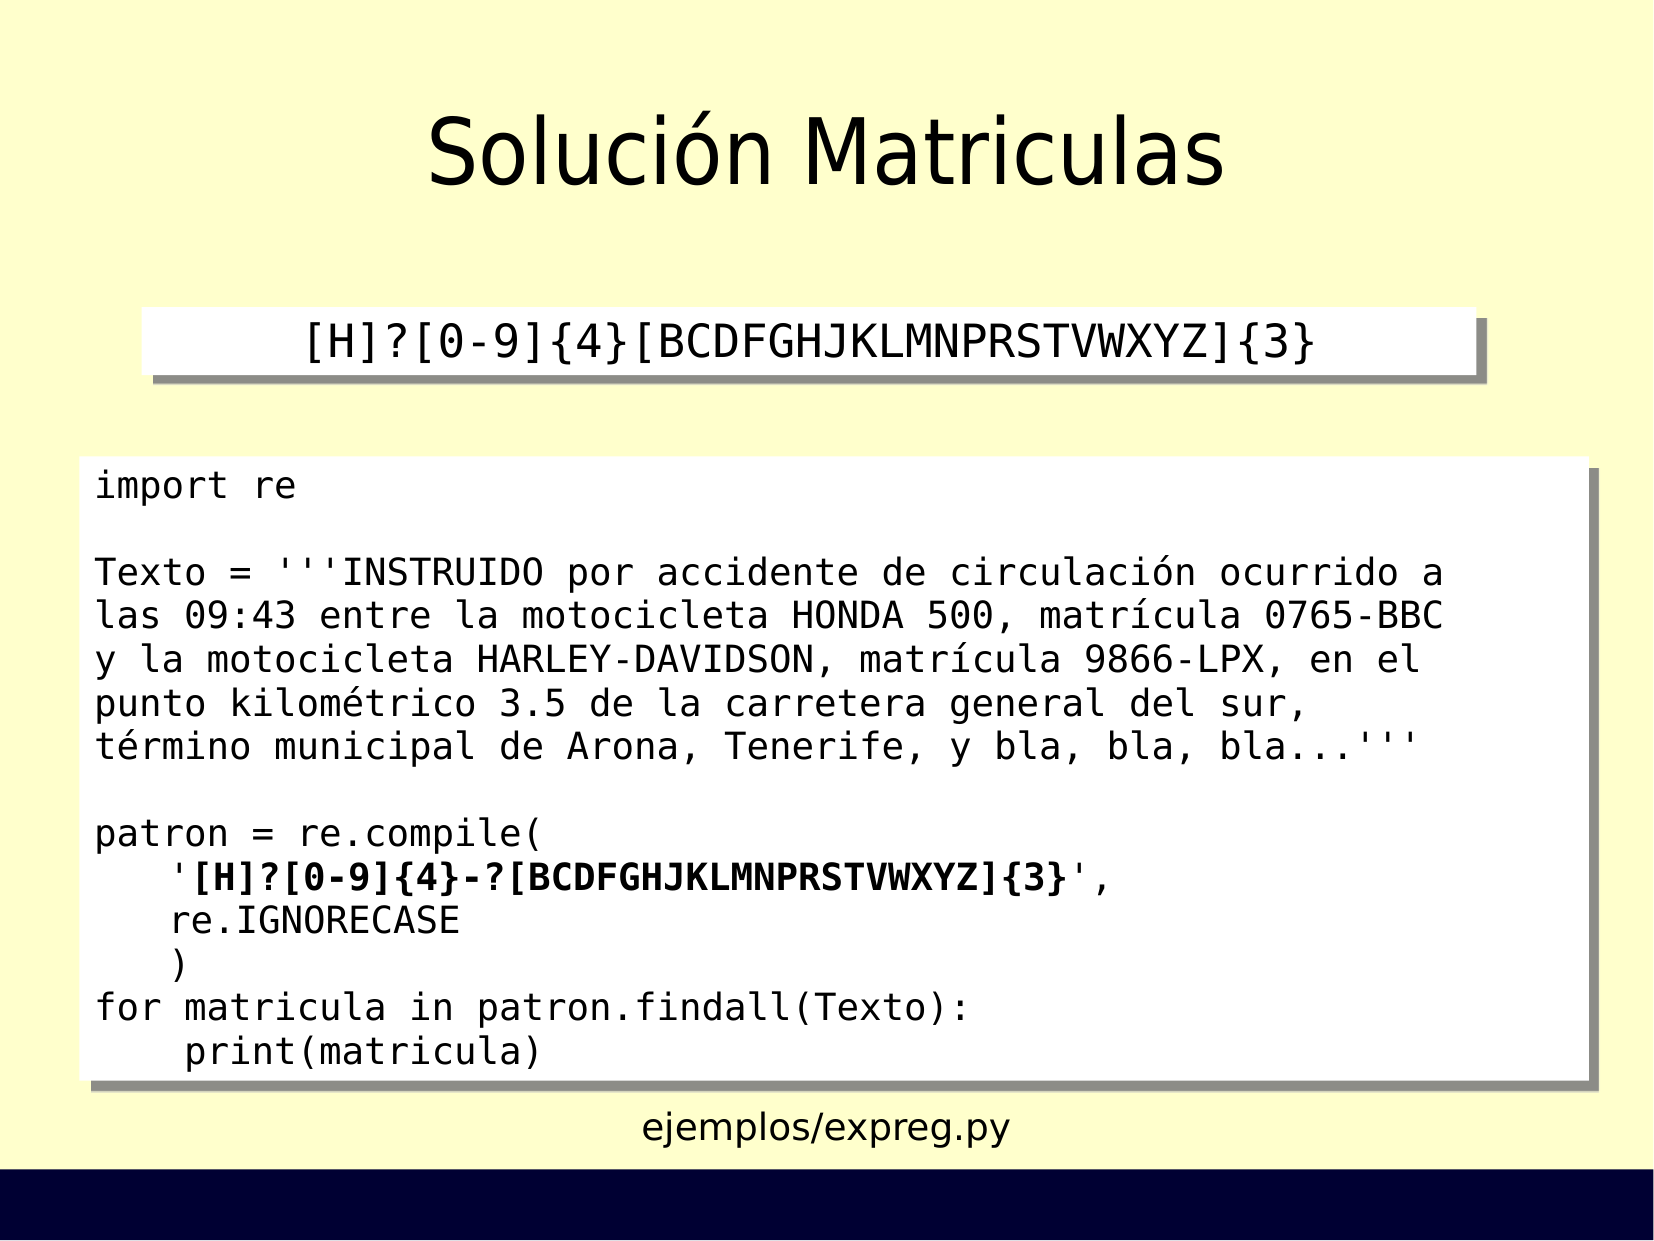

# Solución Matriculas
[H]?[0-9]{4}[BCDFGHJKLMNPRSTVWXYZ]{3}
import re
Texto = '''INSTRUIDO por accidente de circulación ocurrido a
las 09:43 entre la motocicleta HONDA 500, matrícula 0765-BBC
y la motocicleta HARLEY-DAVIDSON, matrícula 9866-LPX, en el
punto kilométrico 3.5 de la carretera general del sur,
término municipal de Arona, Tenerife, y bla, bla, bla...'''
patron = re.compile(
	'[H]?[0-9]{4}-?[BCDFGHJKLMNPRSTVWXYZ]{3}',
	re.IGNORECASE
	)
for matricula in patron.findall(Texto):
 print(matricula)
ejemplos/expreg.py